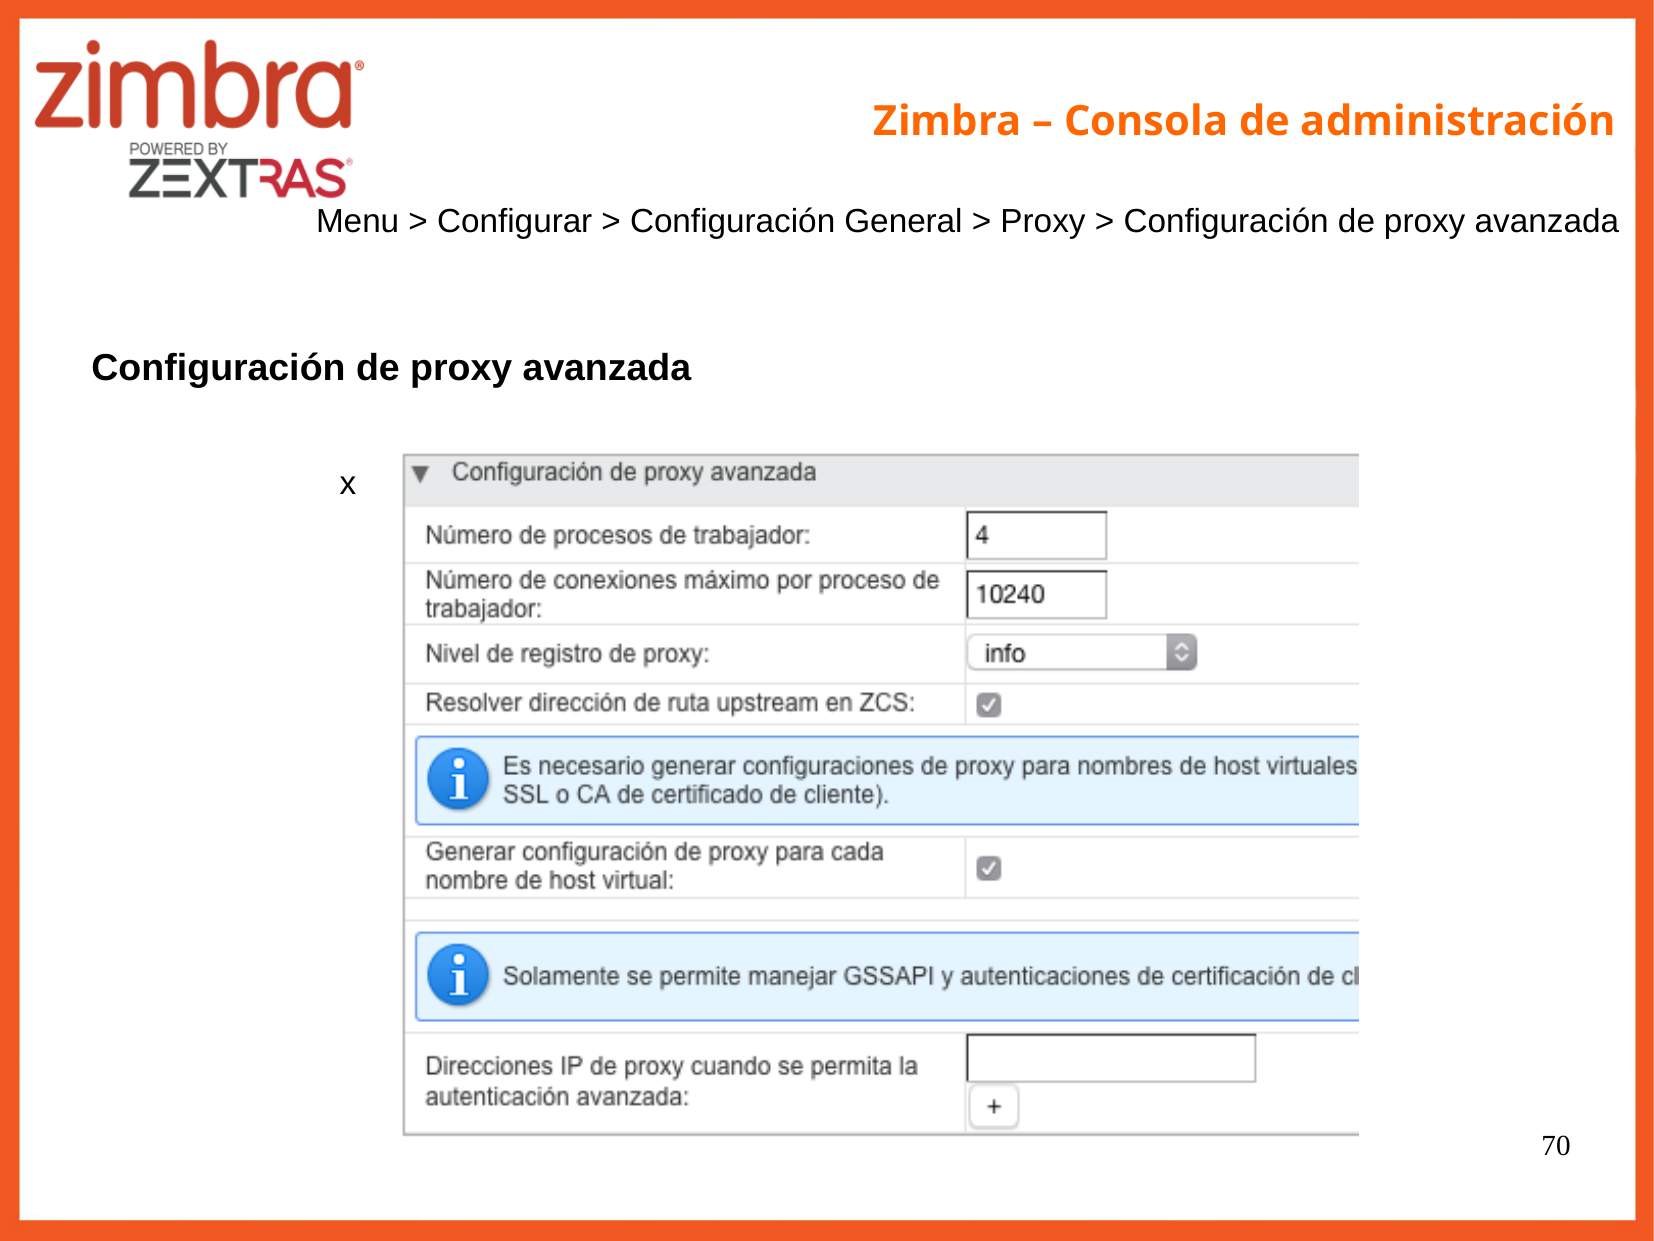

Zimbra – Consola de administración
Menu > Configurar > Configuración General > Proxy > Configuración de proxy avanzada
Configuración de proxy avanzada
x
70